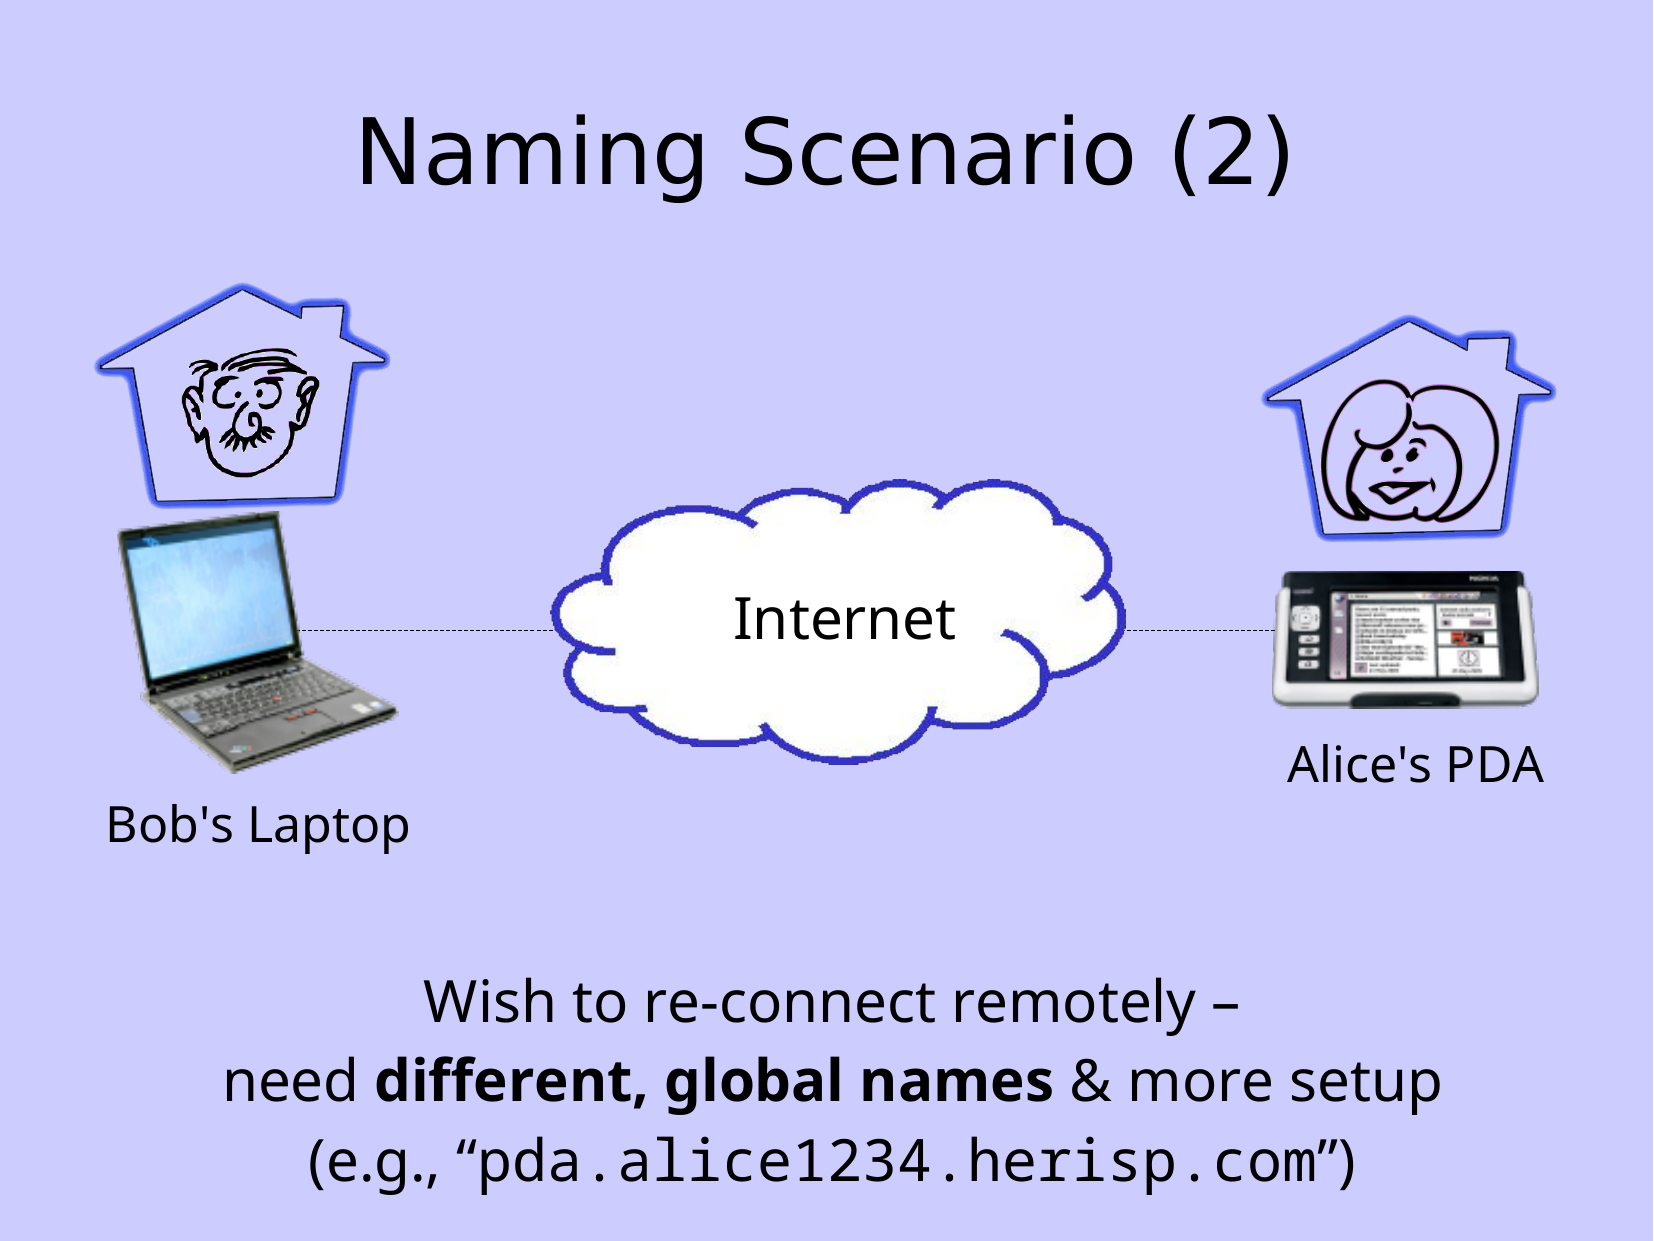

# Naming Scenario (2)
Internet
Alice's PDA
Bob's Laptop
Wish to re-connect remotely –
need different, global names & more setup
(e.g., “pda.alice1234.herisp.com”)